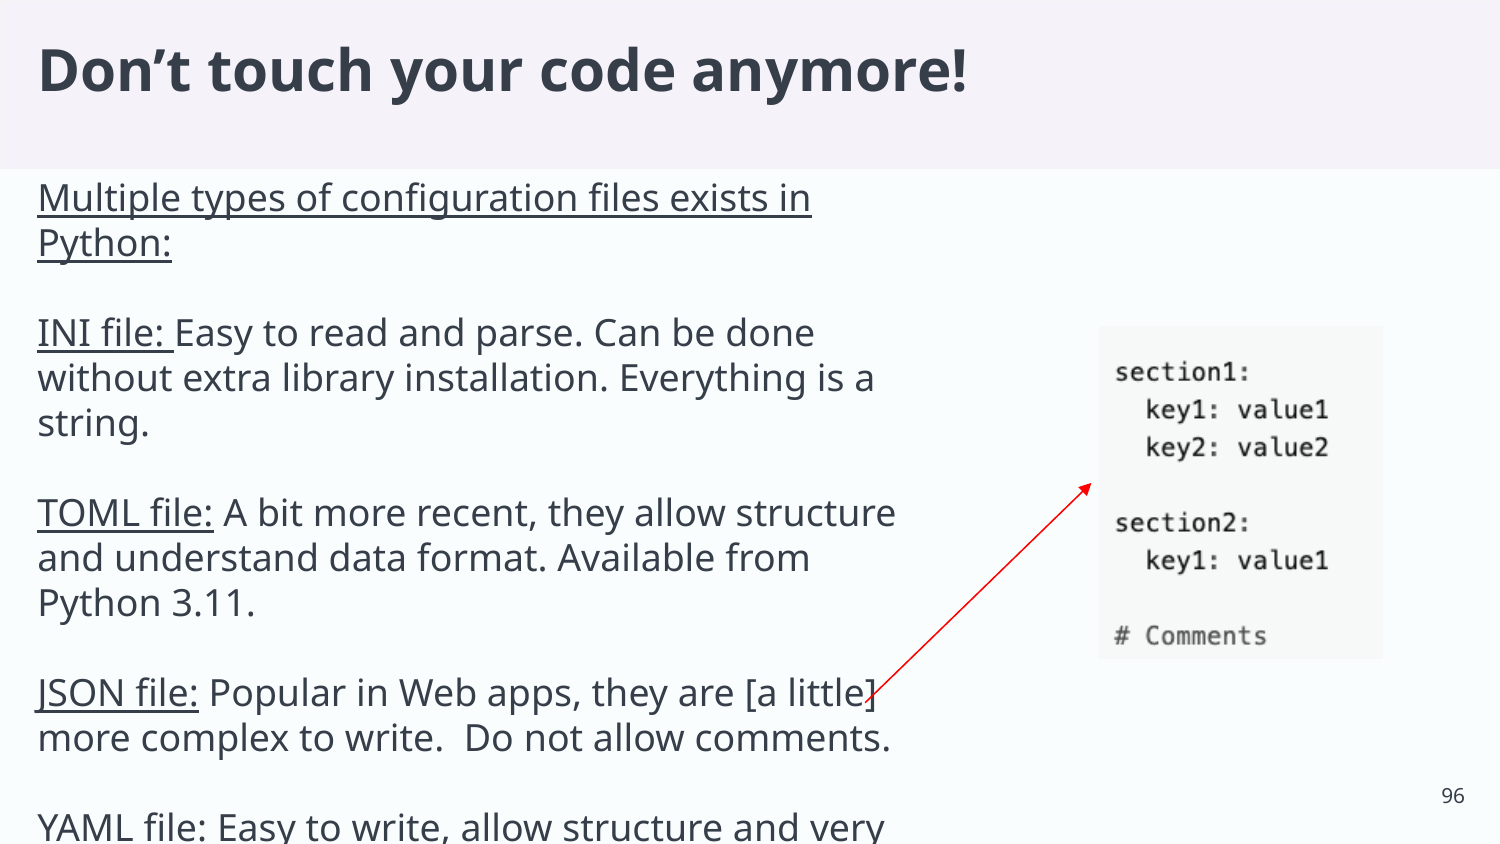

# Don’t touch your code anymore!
Multiple types of configuration files exists in Python:
INI file: Easy to read and parse. Can be done without extra library installation. Everything is a string.
TOML file: A bit more recent, they allow structure and understand data format. Available from Python 3.11.
JSON file: Popular in Web apps, they are [a little] more complex to write. Do not allow comments.
YAML file: Easy to write, allow structure and very popular (Github actions use them). Not available in the
Standard library